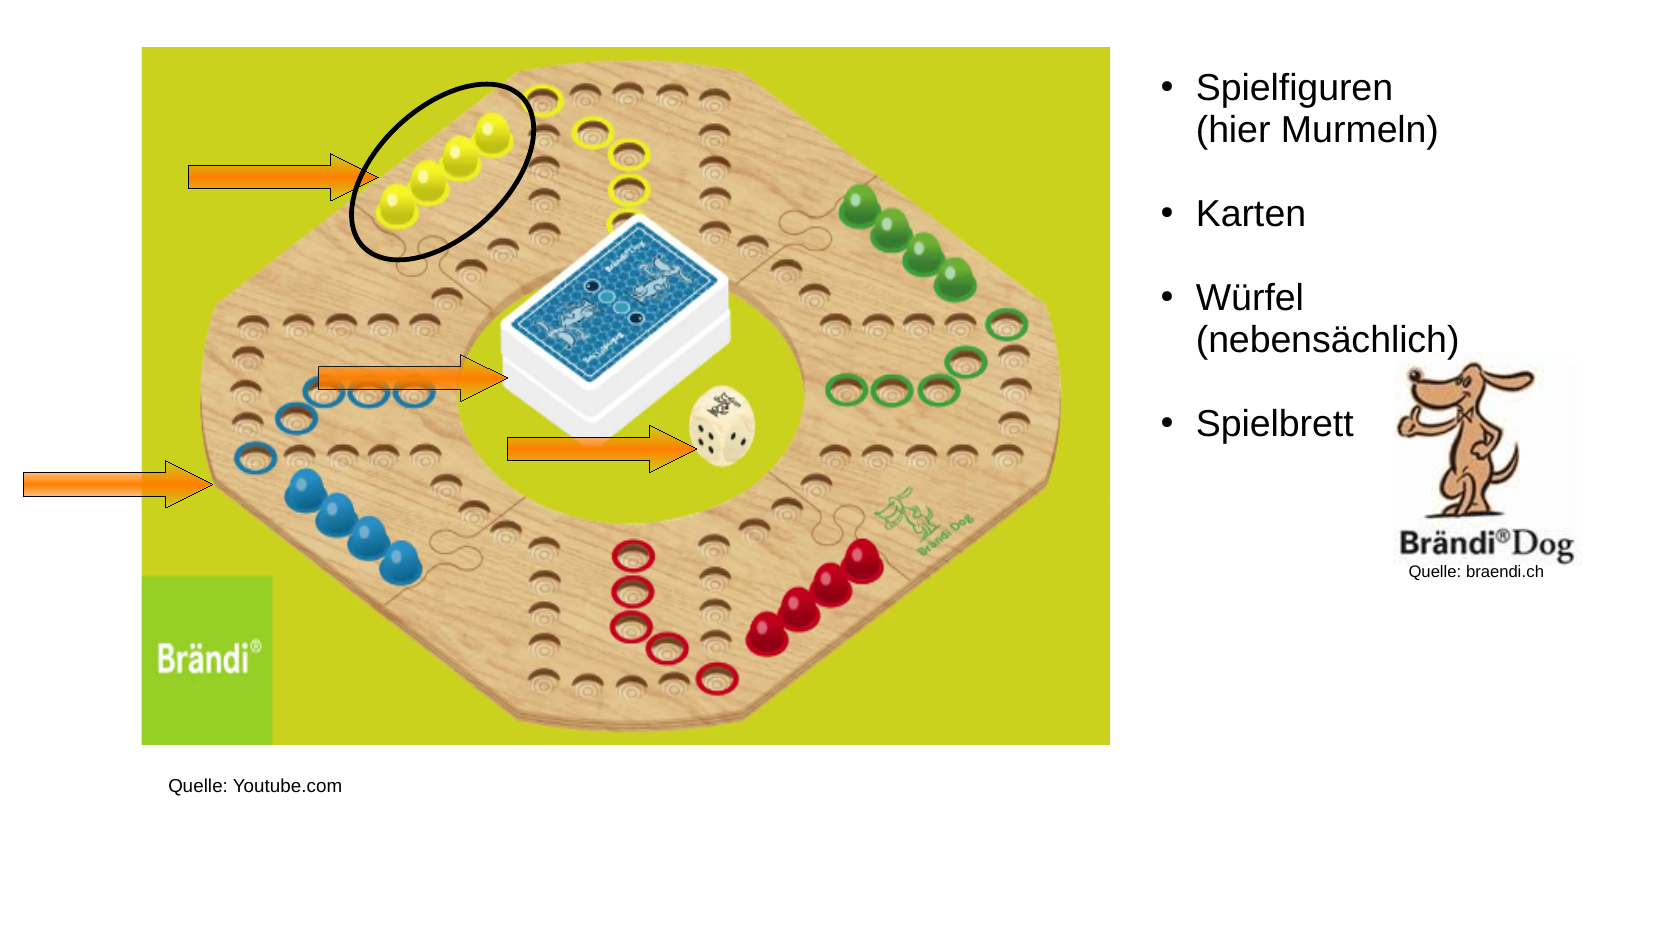

Spielfiguren (hier Murmeln)
Karten
Würfel (nebensächlich)
Spielbrett
Quelle: braendi.ch
Quelle: Youtube.com